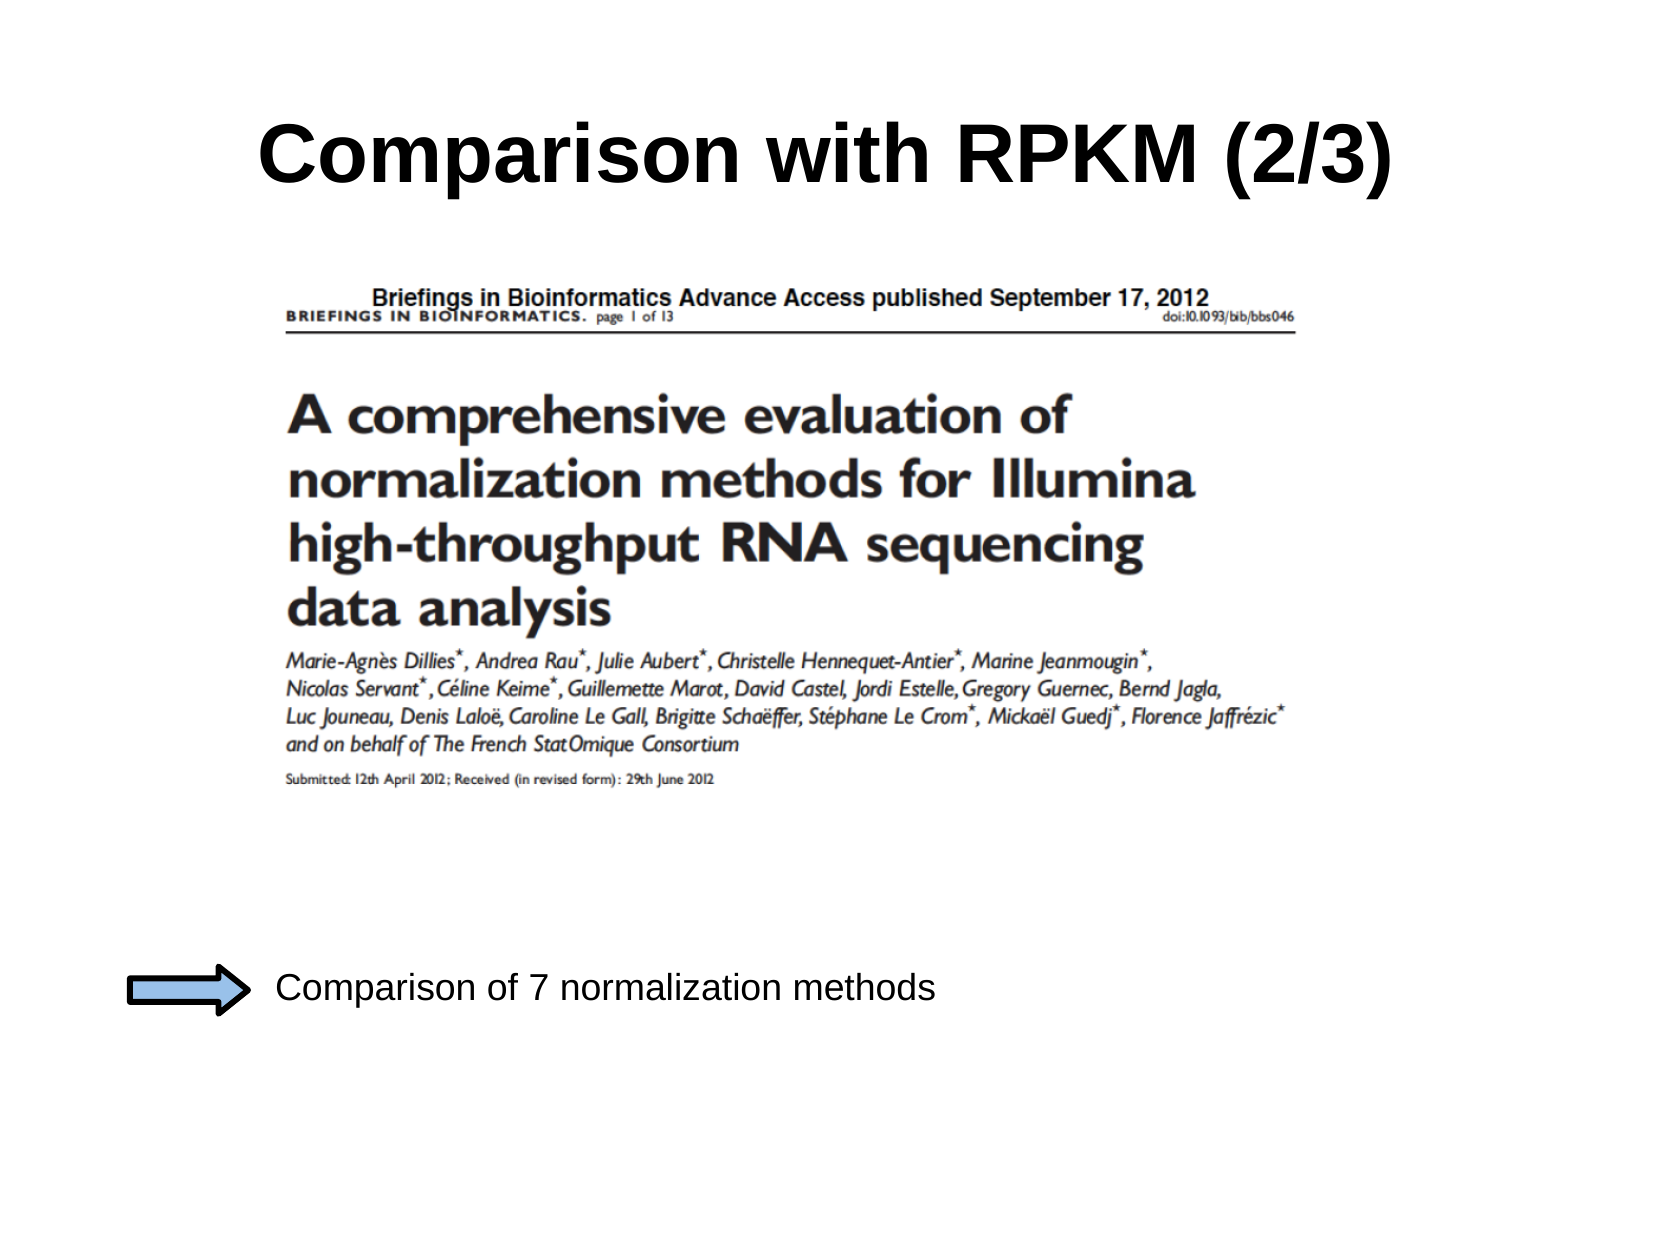

Comparison with RPKM (2/3)
Comparison of 7 normalization methods